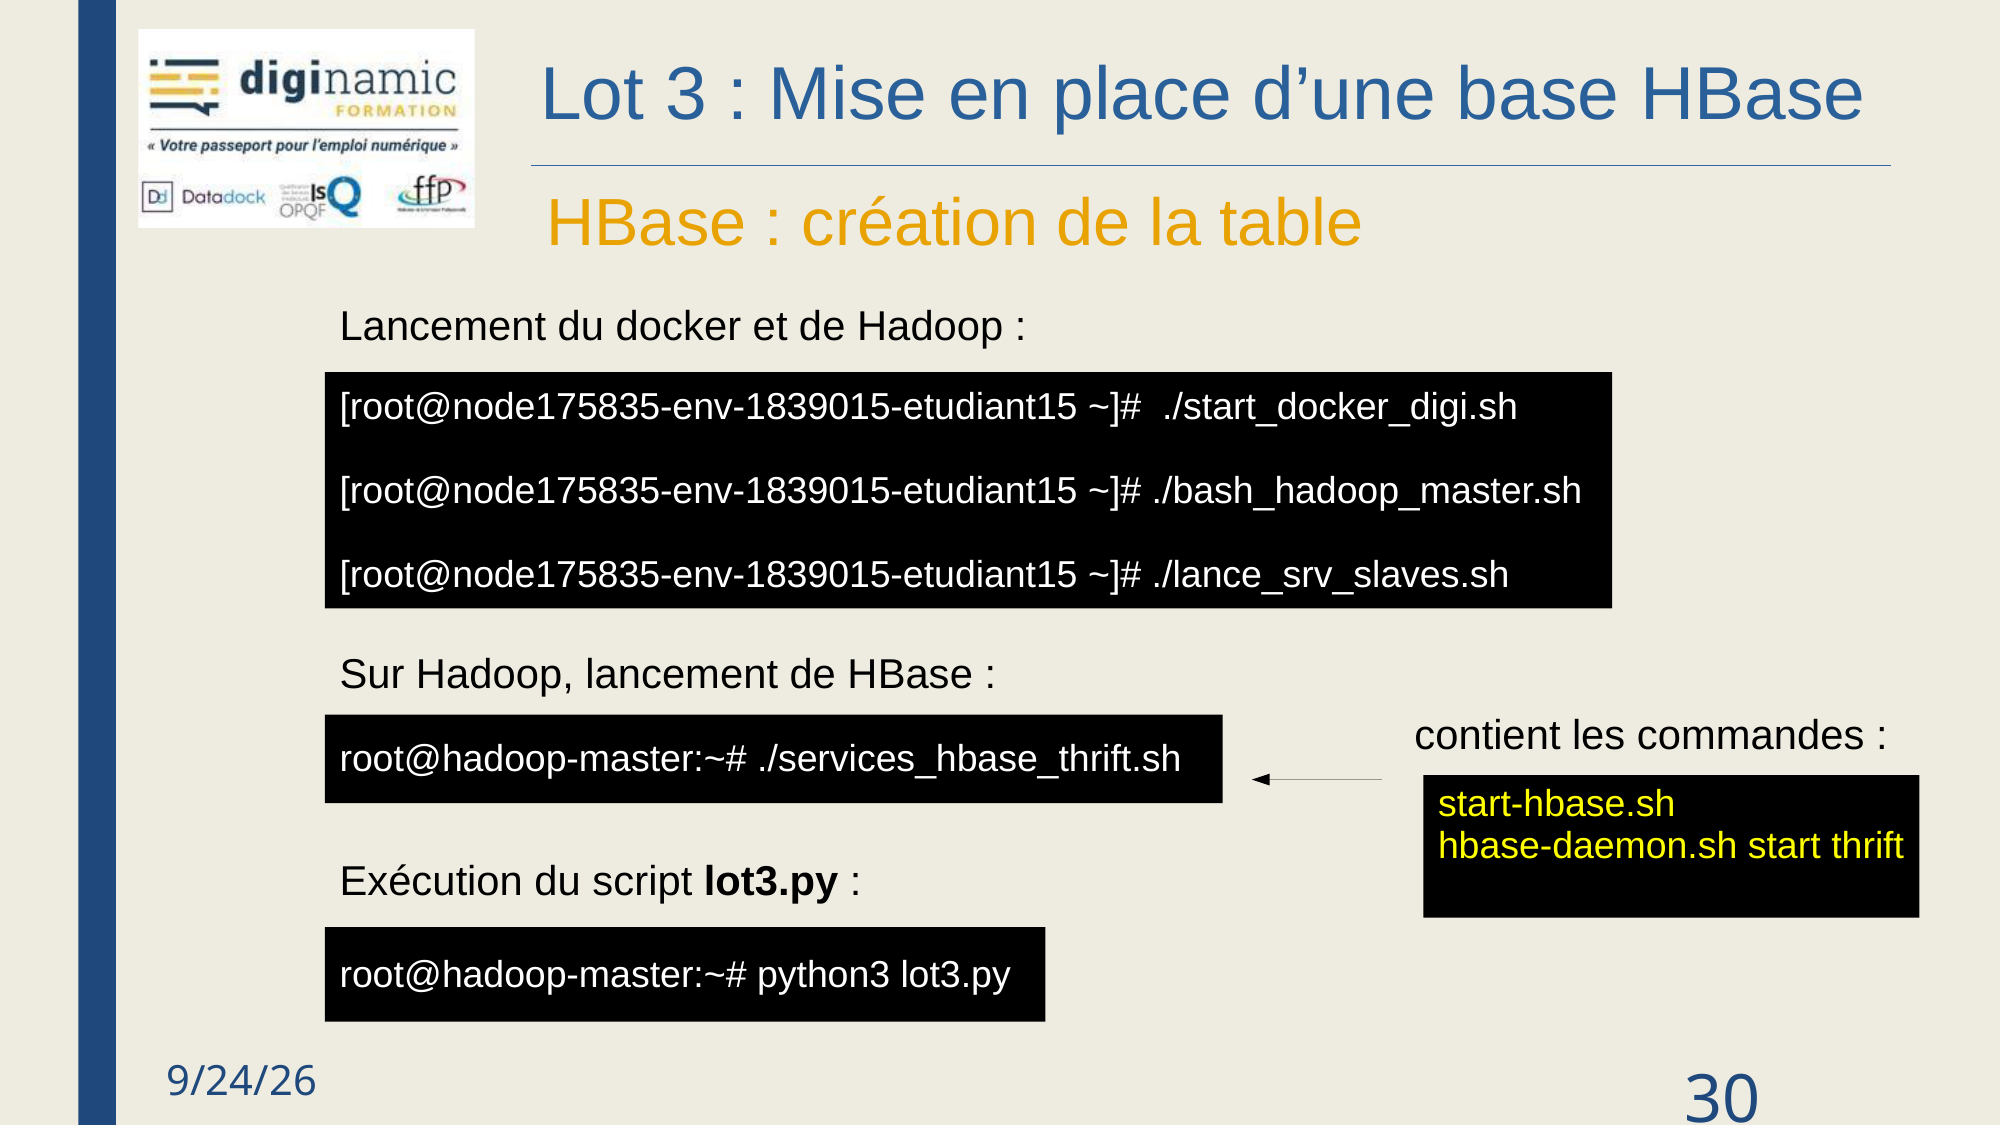

# Lot 3 : Mise en place d’une base HBase
HBase : création de la table
Lancement du docker et de Hadoop :
[root@node175835-env-1839015-etudiant15 ~]# ./start_docker_digi.sh
[root@node175835-env-1839015-etudiant15 ~]# ./bash_hadoop_master.sh
[root@node175835-env-1839015-etudiant15 ~]# ./lance_srv_slaves.sh
Sur Hadoop, lancement de HBase :
contient les commandes :
root@hadoop-master:~# ./services_hbase_thrift.sh
start-hbase.sh
hbase-daemon.sh start thrift
Exécution du script lot3.py :
root@hadoop-master:~# python3 lot3.py
29